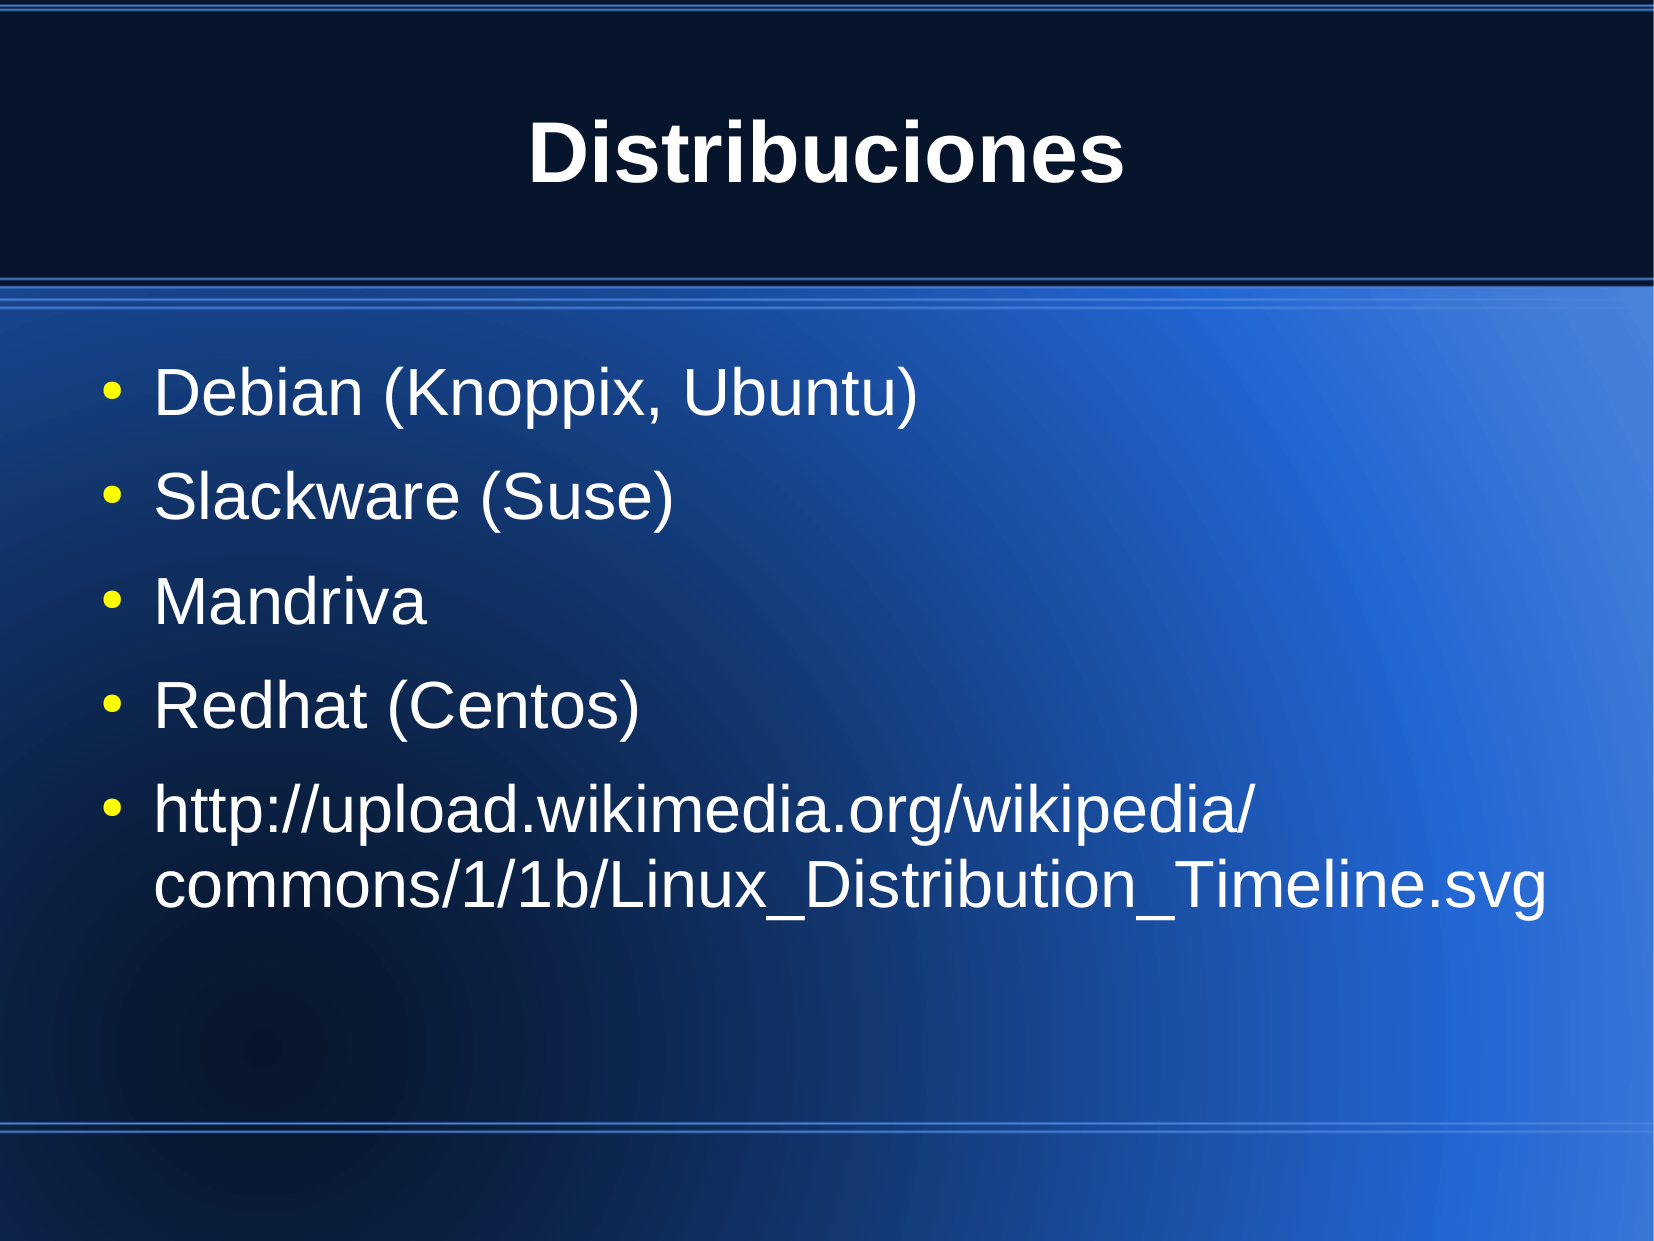

# Distribuciones
Debian (Knoppix, Ubuntu)
Slackware (Suse)
Mandriva
Redhat (Centos)
http://upload.wikimedia.org/wikipedia/commons/1/1b/Linux_Distribution_Timeline.svg